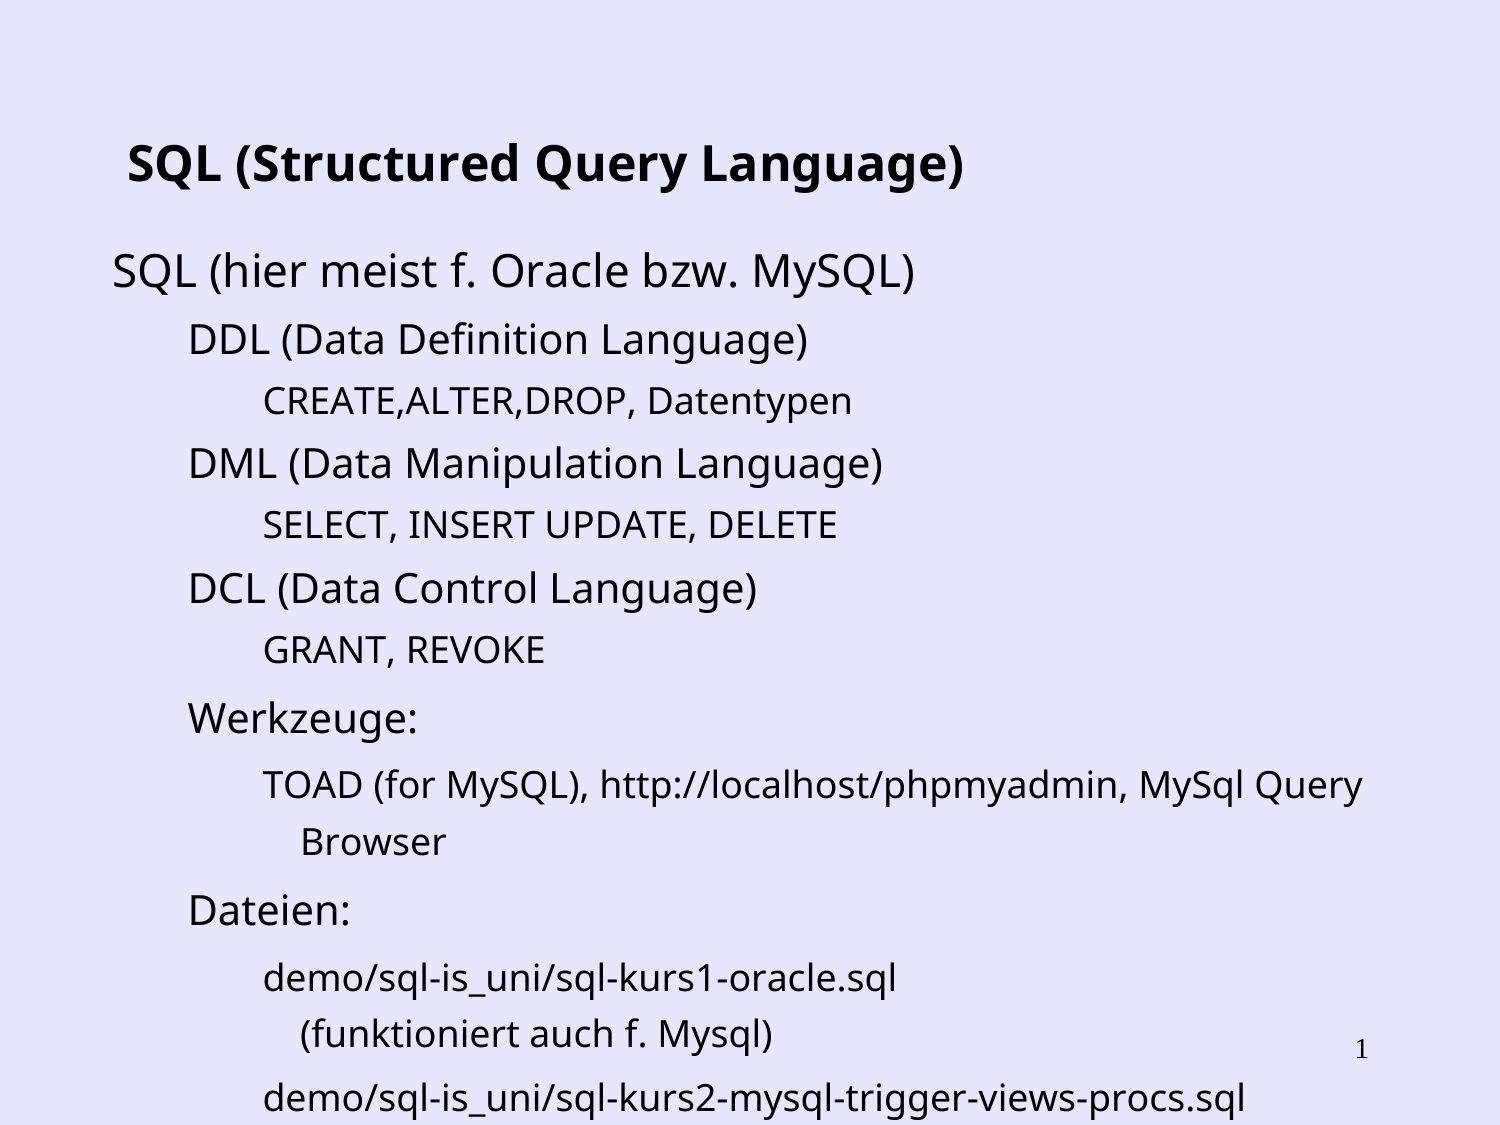

# SQL (Structured Query Language)‏
SQL (hier meist f. Oracle bzw. MySQL)‏
DDL (Data Definition Language)‏
CREATE,ALTER,DROP, Datentypen
DML (Data Manipulation Language)‏
SELECT, INSERT UPDATE, DELETE
DCL (Data Control Language)‏
GRANT, REVOKE
Werkzeuge:
TOAD (for MySQL), http://localhost/phpmyadmin, MySql Query Browser
Dateien:
demo/sql-is_uni/sql-kurs1-oracle.sql
(funktioniert auch f. Mysql)‏
demo/sql-is_uni/sql-kurs2-mysql-trigger-views-procs.sql
1